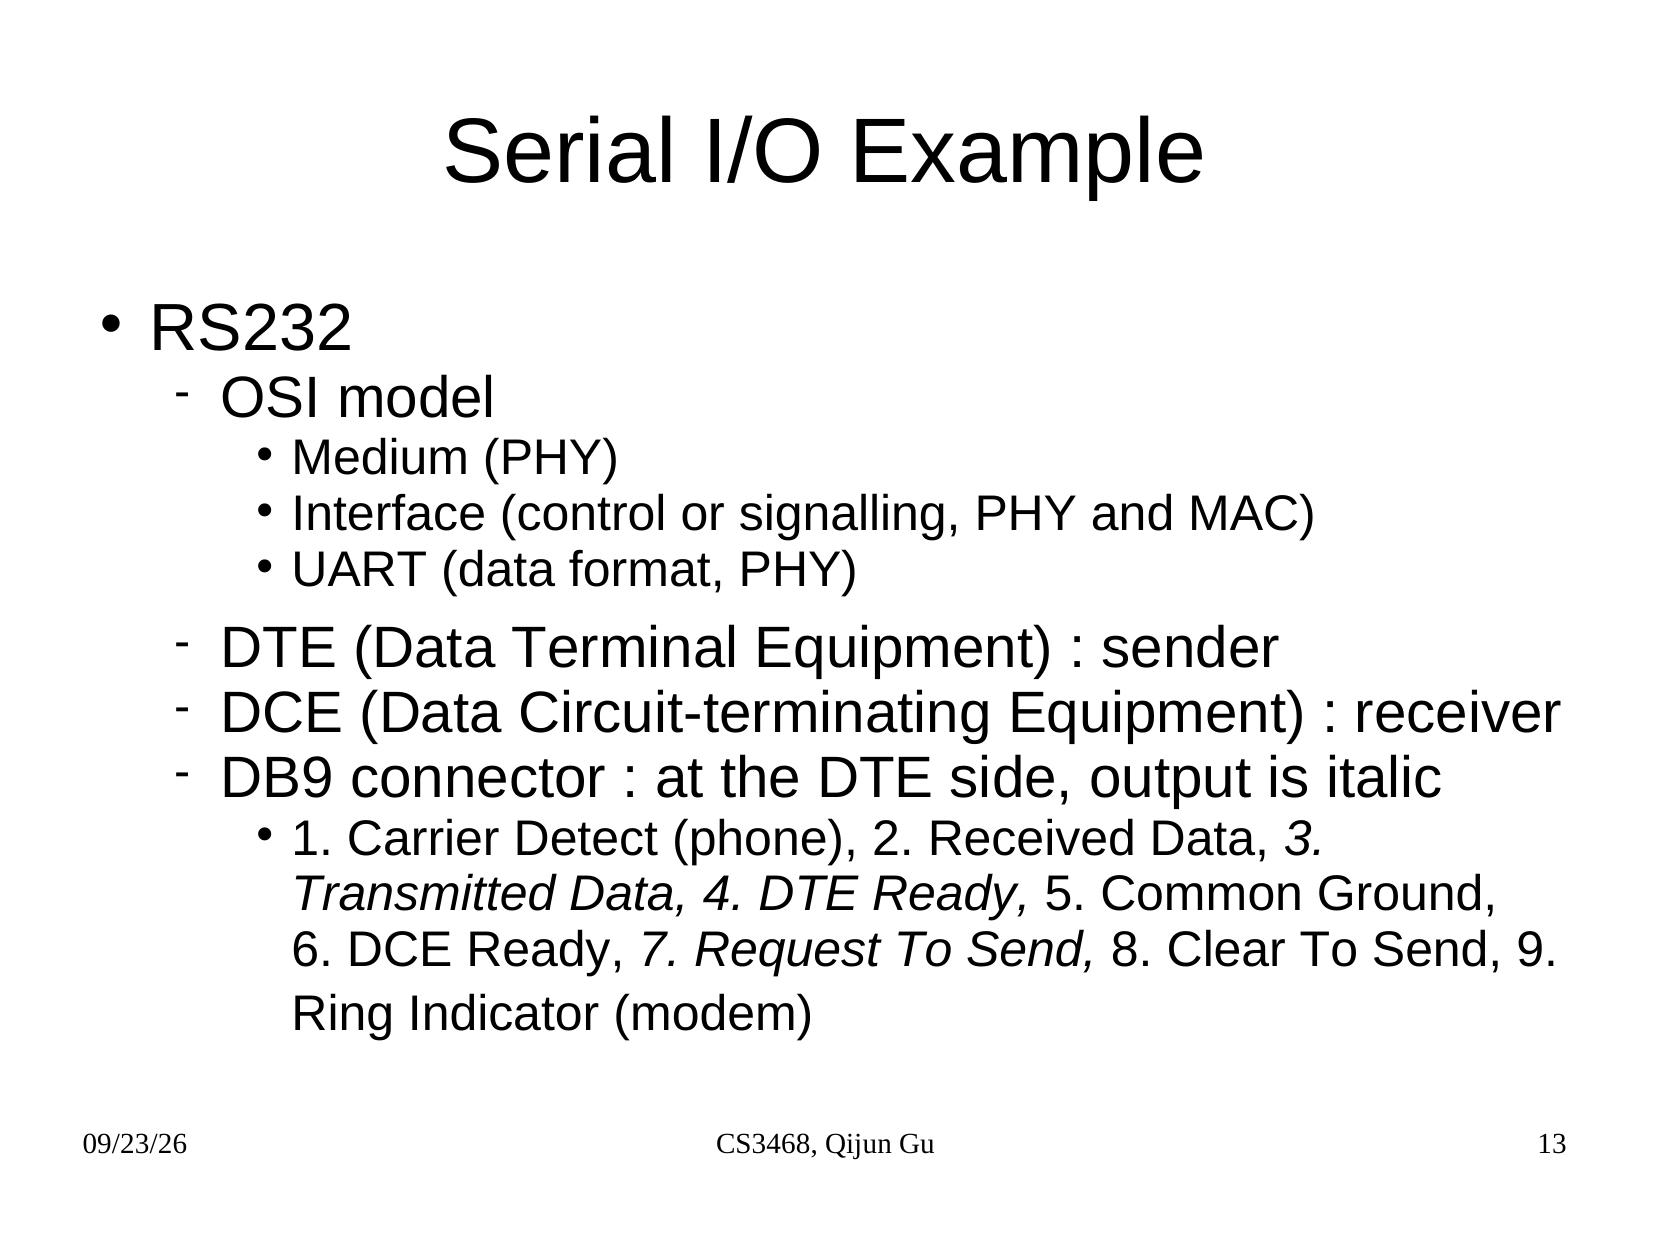

# Serial I/O Example
RS232
OSI model
Medium (PHY)
Interface (control or signalling, PHY and MAC)
UART (data format, PHY)
DTE (Data Terminal Equipment) : sender
DCE (Data Circuit-terminating Equipment) : receiver
DB9 connector : at the DTE side, output is italic
1. Carrier Detect (phone), 2. Received Data, 3. Transmitted Data, 4. DTE Ready, 5. Common Ground,
6. DCE Ready, 7. Request To Send, 8. Clear To Send, 9. Ring Indicator (modem)‏
CS3468, Qijun Gu
13